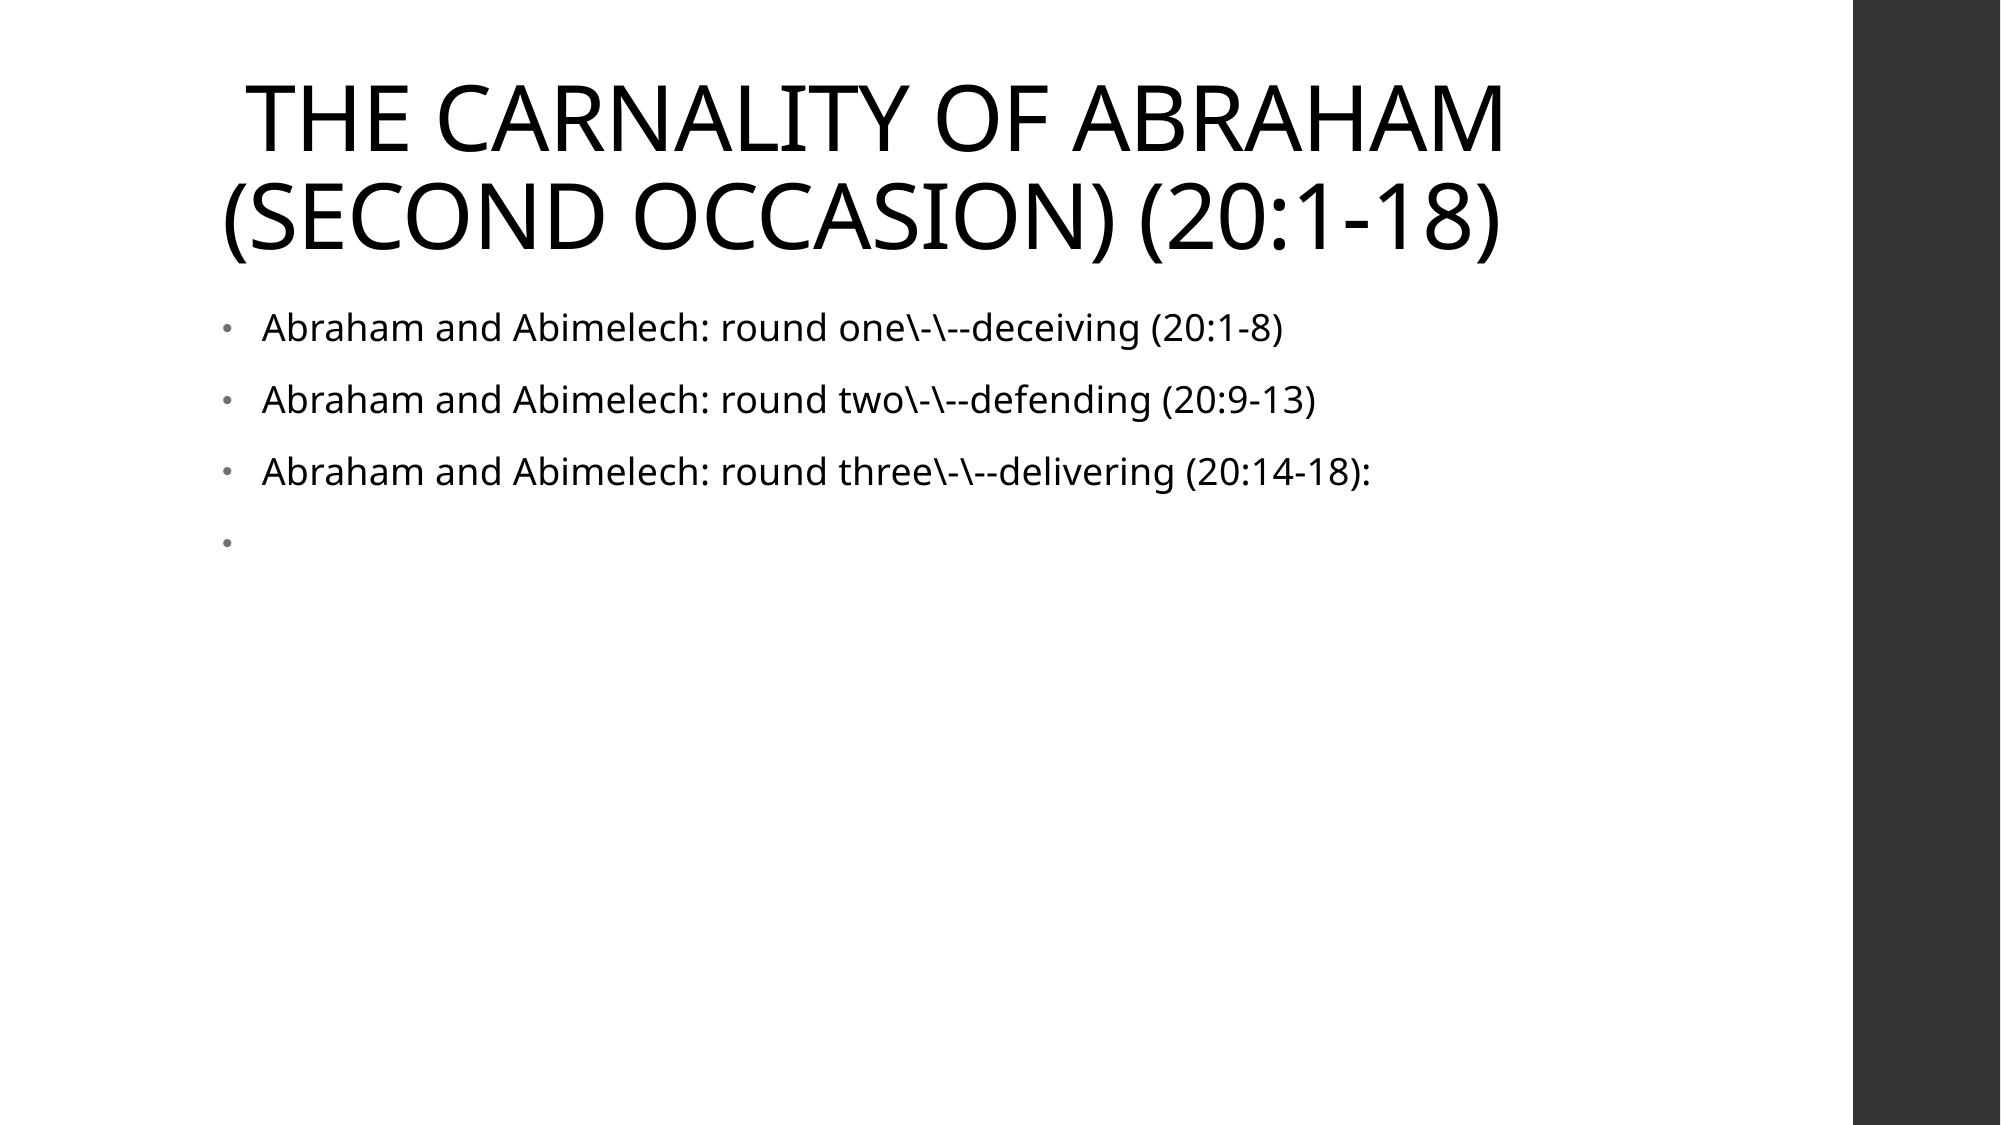

# THE CARNALITY OF ABRAHAM (SECOND OCCASION) (20:1-18)
 Abraham and Abimelech: round one\-\--deceiving (20:1-8)
 Abraham and Abimelech: round two\-\--defending (20:9-13)
 Abraham and Abimelech: round three\-\--delivering (20:14-18):